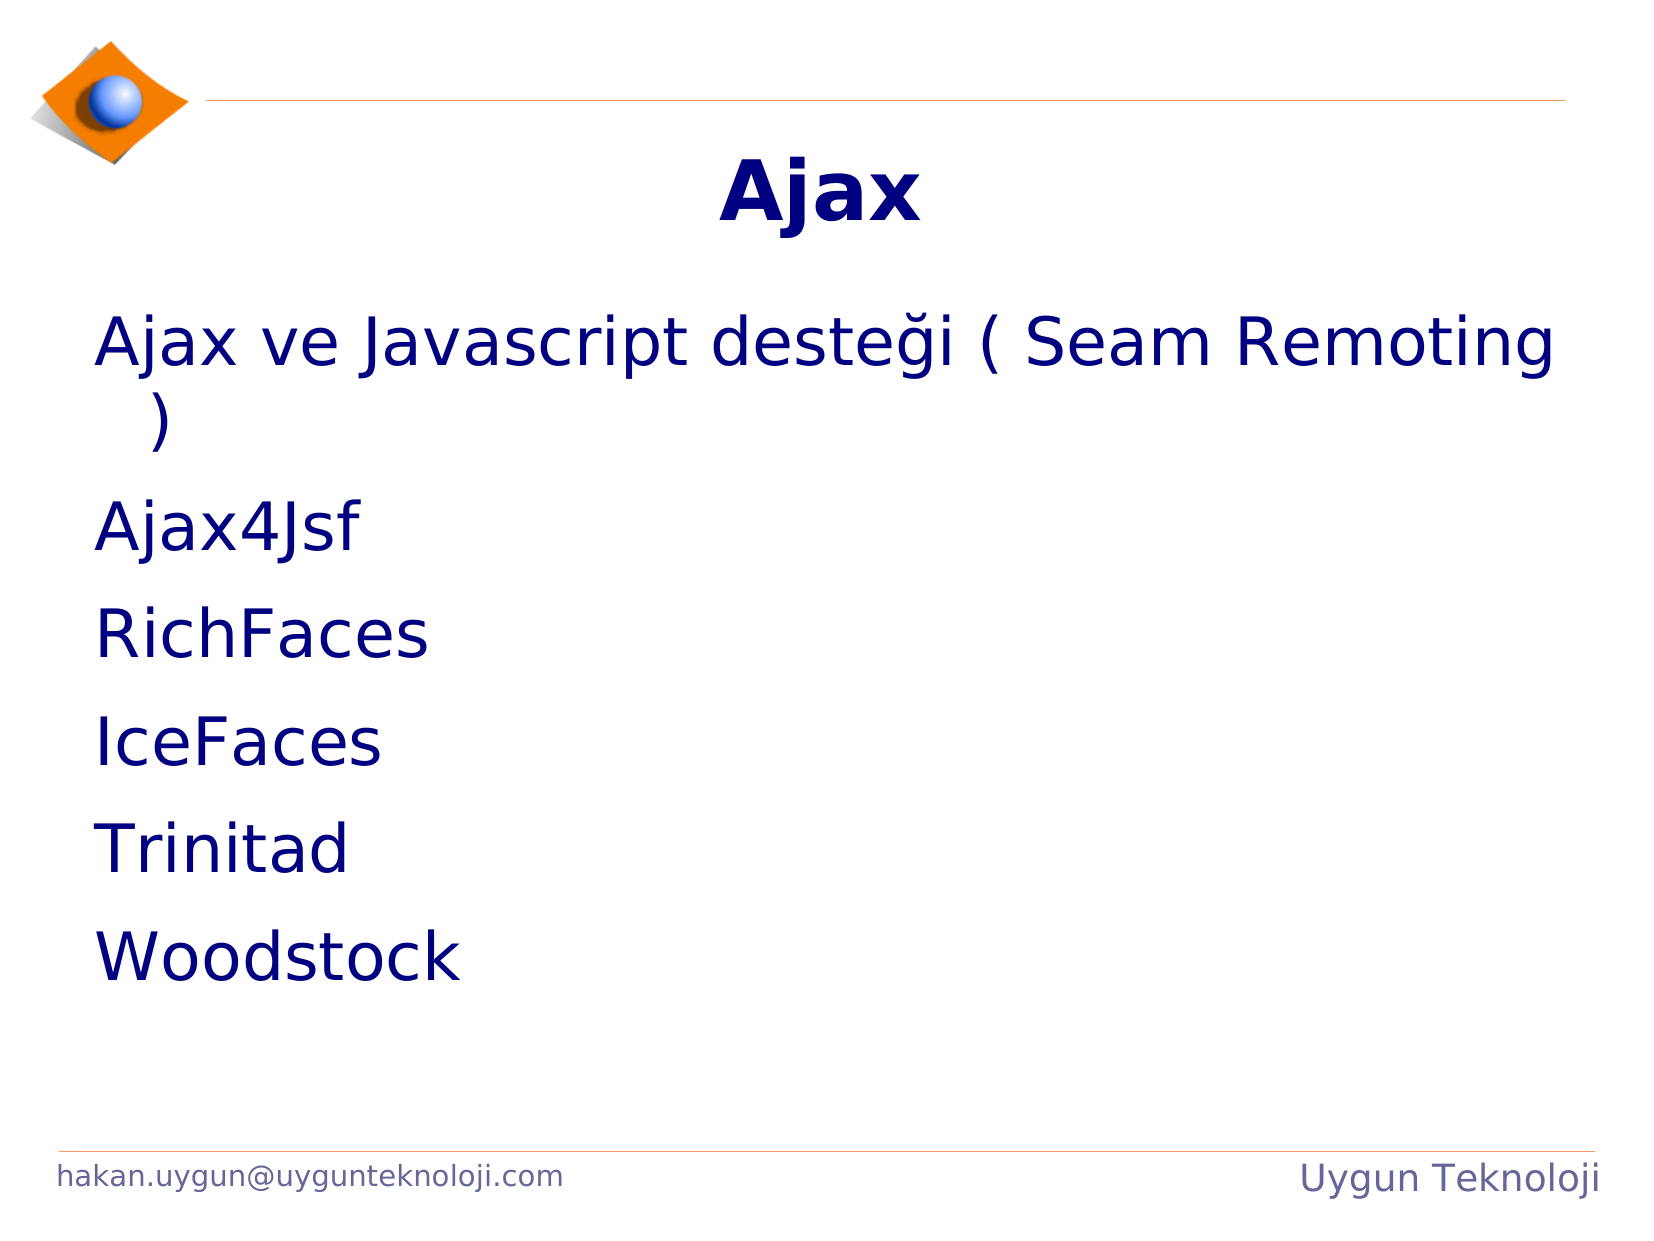

# Ajax
Ajax ve Javascript desteği ( Seam Remoting )
Ajax4Jsf
RichFaces
IceFaces
Trinitad
Woodstock